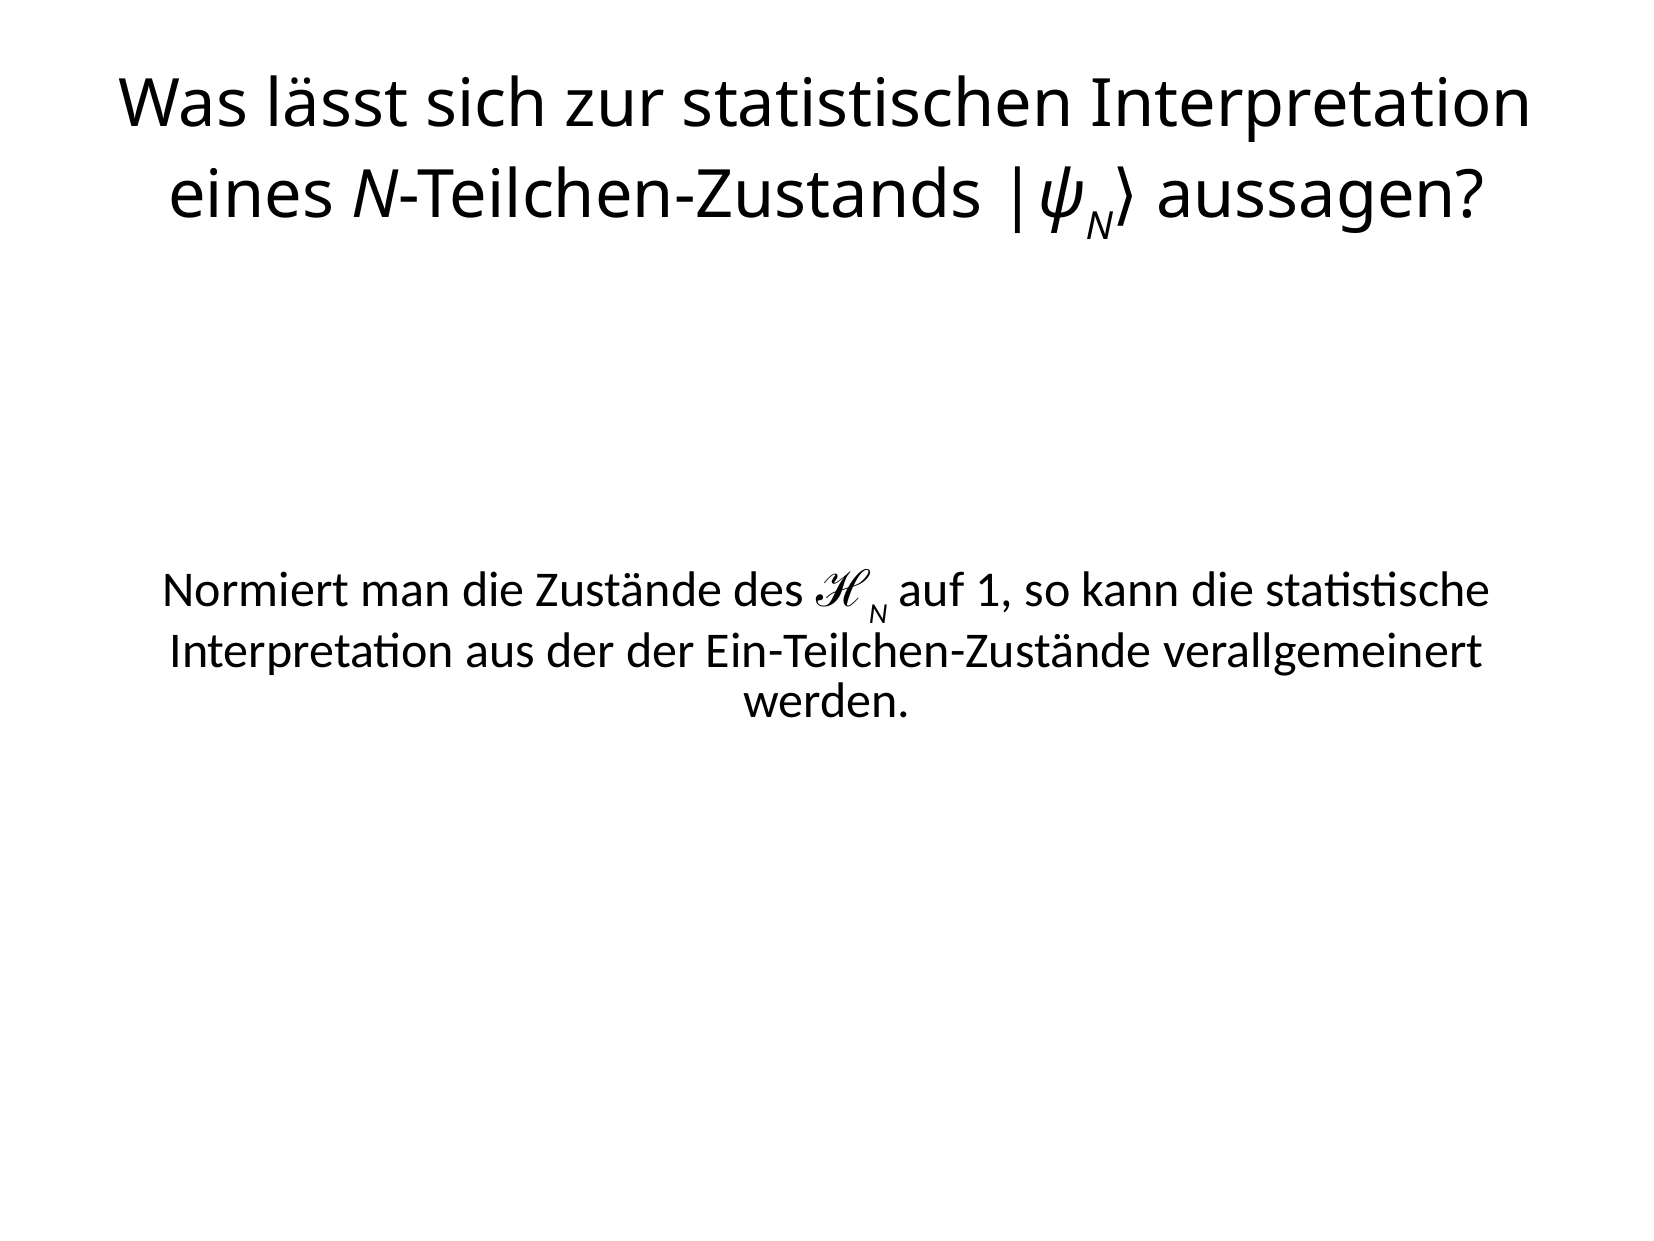

# Was lässt sich zur statistischen Interpretation eines N-Teilchen-Zustands |ψN⟩ aussagen?
Normiert man die Zustände des ℋN auf 1, so kann die statistische Interpretation aus der der Ein-Teilchen-Zustände verallgemeinert werden.